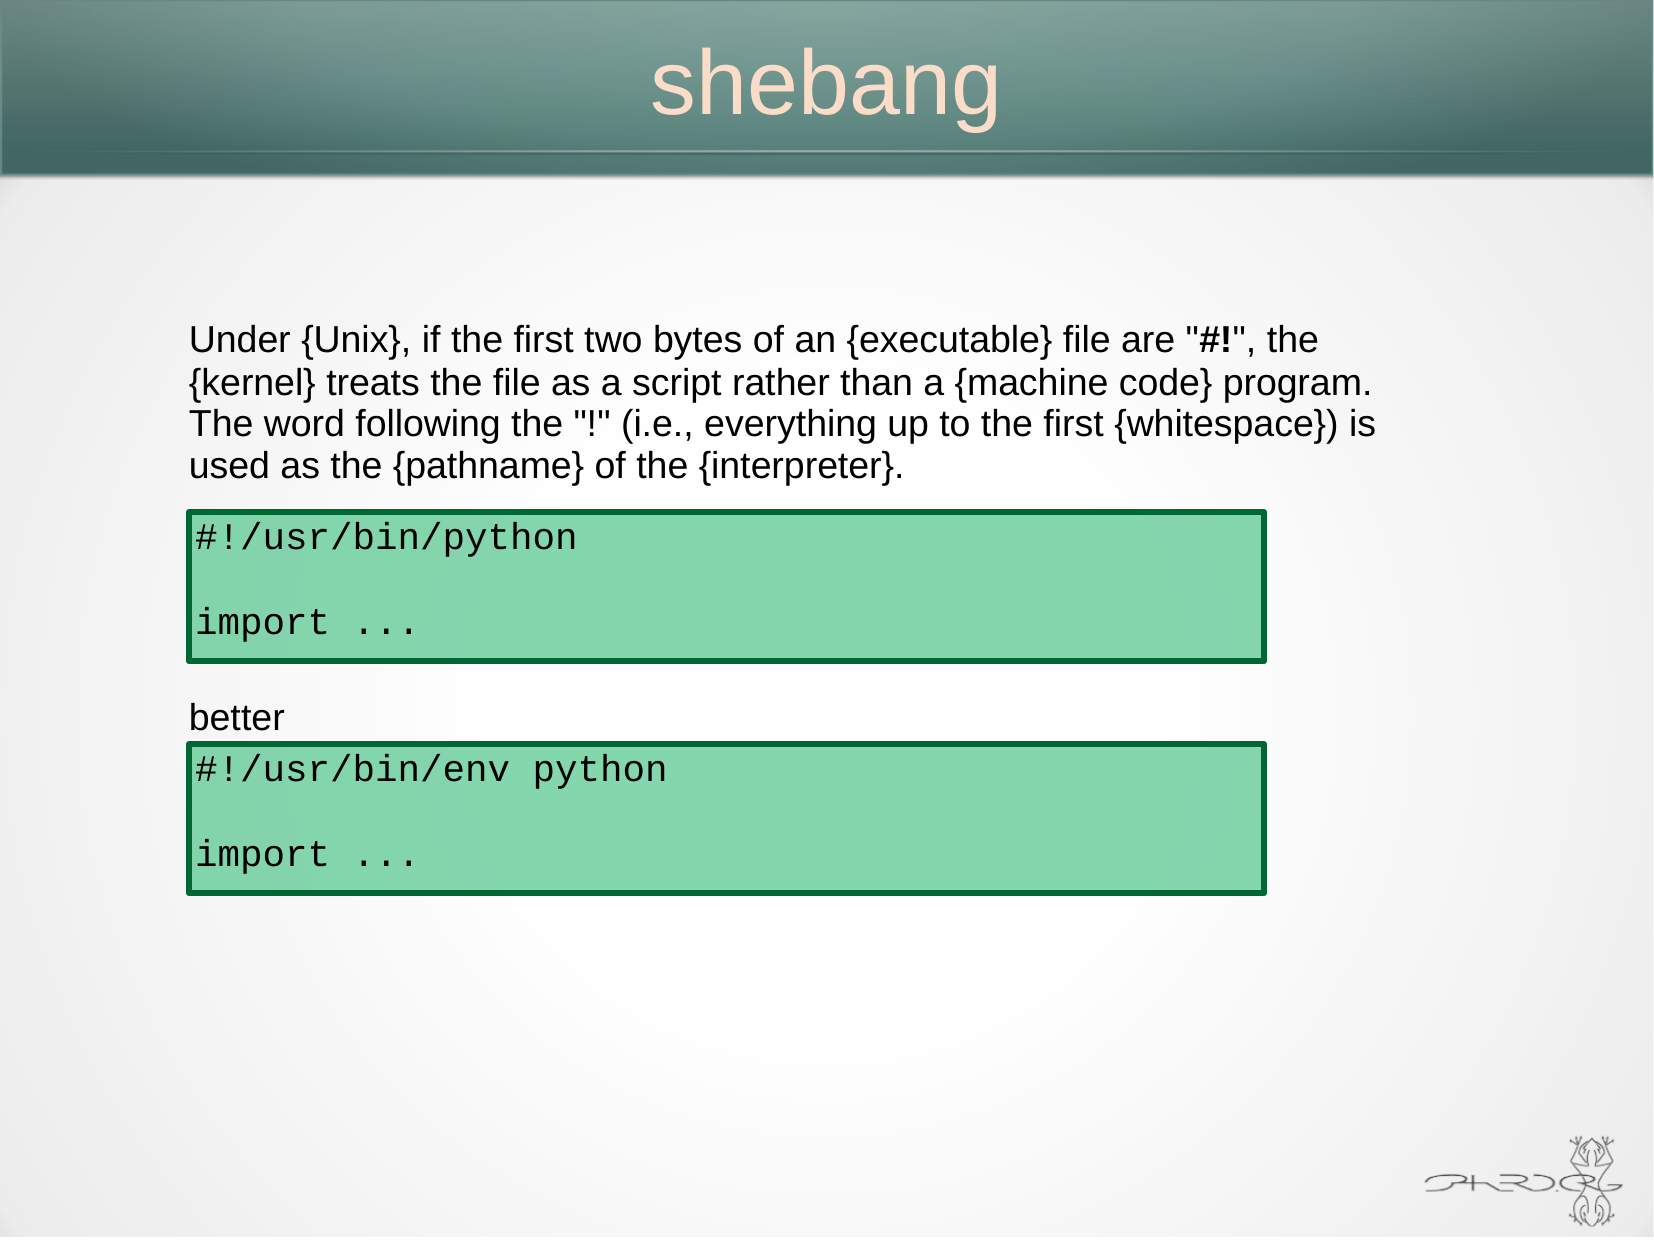

# shebang
Under {Unix}, if the first two bytes of an {executable} file are "#!", the {kernel} treats the file as a script rather than a {machine code} program. The word following the "!" (i.e., everything up to the first {whitespace}) is used as the {pathname} of the {interpreter}.
#!/usr/bin/python
import ...
better
#!/usr/bin/env python
import ...